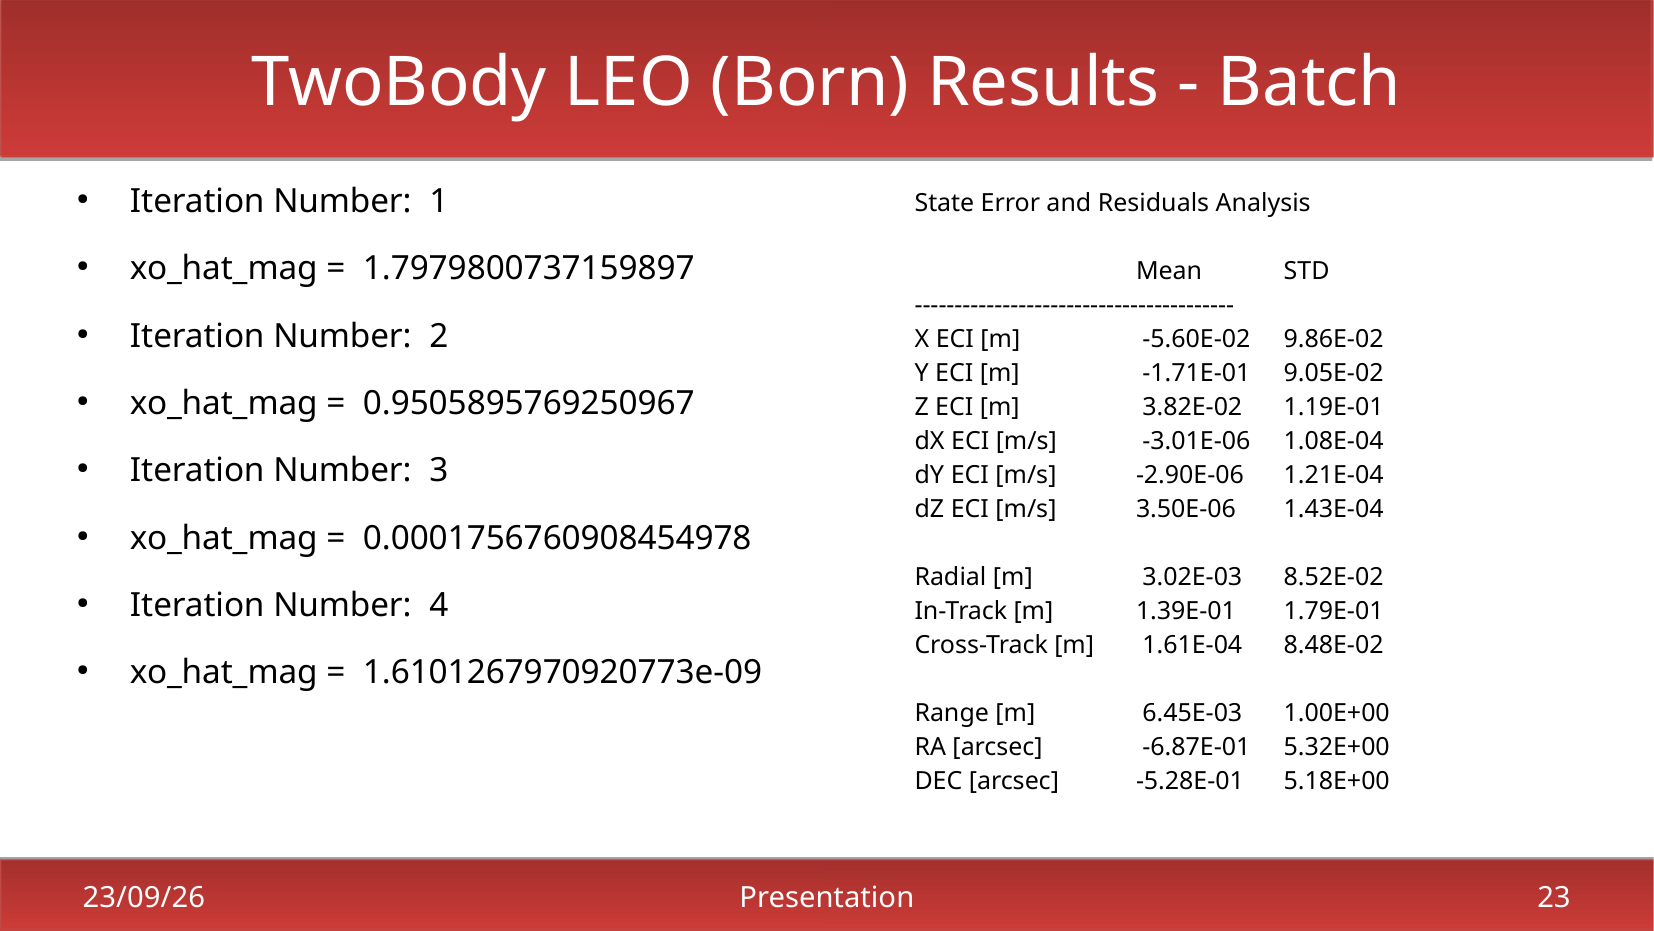

# TwoBody LEO (Born) Results - Batch
Iteration Number: 1
xo_hat_mag = 1.7979800737159897
Iteration Number: 2
xo_hat_mag = 0.9505895769250967
Iteration Number: 3
xo_hat_mag = 0.0001756760908454978
Iteration Number: 4
xo_hat_mag = 1.6101267970920773e-09
State Error and Residuals Analysis
			Mean		STD
----------------------------------------
X ECI [m]		 -5.60E-02 	9.86E-02
Y ECI [m]		 -1.71E-01 	9.05E-02
Z ECI [m]		 3.82E-02 	1.19E-01
dX ECI [m/s]		 -3.01E-06 	1.08E-04
dY ECI [m/s]	 	-2.90E-06 	1.21E-04
dZ ECI [m/s]	 	3.50E-06 	1.43E-04
Radial [m]		 3.02E-03 	8.52E-02
In-Track [m]	 	1.39E-01 	1.79E-01
Cross-Track [m]	 1.61E-04 	8.48E-02
Range [m]		 6.45E-03 	1.00E+00
RA [arcsec]		 -6.87E-01 	5.32E+00
DEC [arcsec]	 	-5.28E-01 	5.18E+00
Presentation
23